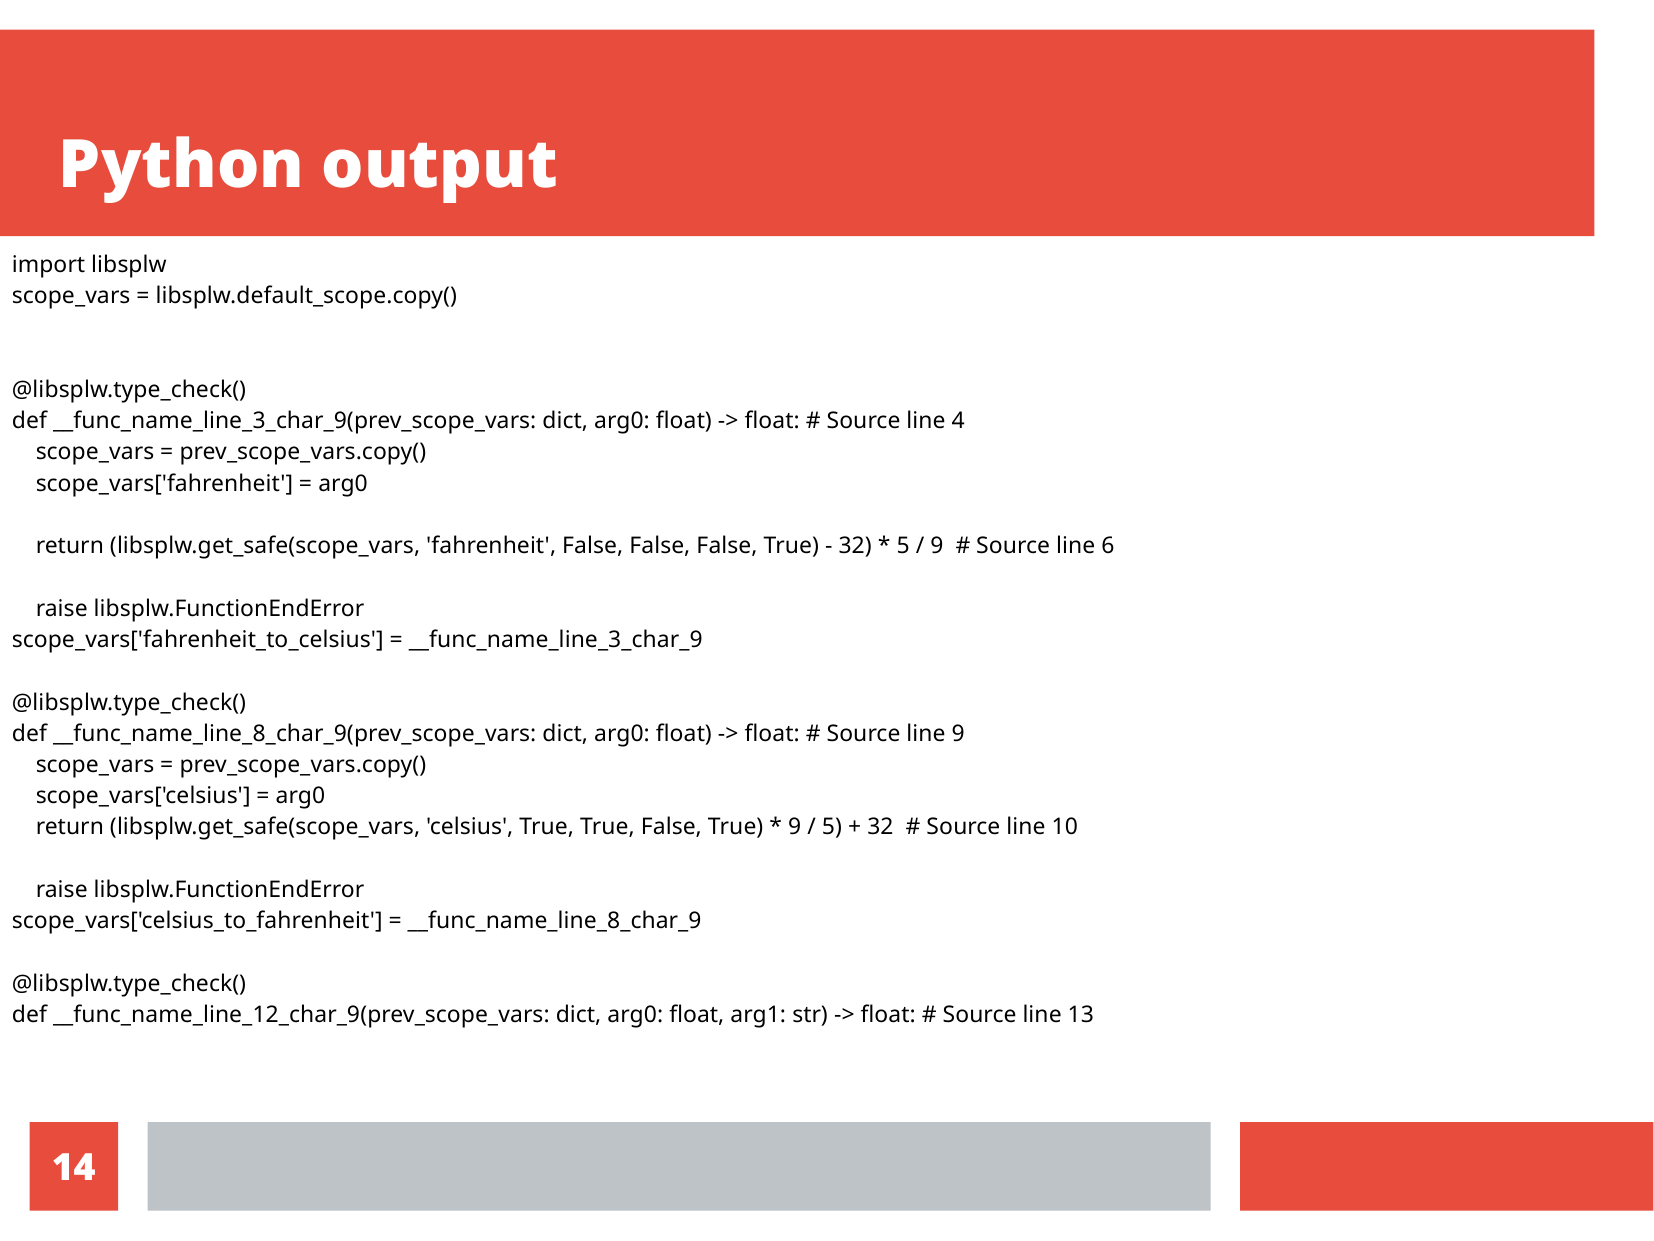

# Python output
import libsplw
scope_vars = libsplw.default_scope.copy()
@libsplw.type_check()
def __func_name_line_3_char_9(prev_scope_vars: dict, arg0: float) -> float: # Source line 4
 scope_vars = prev_scope_vars.copy()
 scope_vars['fahrenheit'] = arg0
 return (libsplw.get_safe(scope_vars, 'fahrenheit', False, False, False, True) - 32) * 5 / 9 # Source line 6
 raise libsplw.FunctionEndError
scope_vars['fahrenheit_to_celsius'] = __func_name_line_3_char_9
@libsplw.type_check()
def __func_name_line_8_char_9(prev_scope_vars: dict, arg0: float) -> float: # Source line 9
 scope_vars = prev_scope_vars.copy()
 scope_vars['celsius'] = arg0
 return (libsplw.get_safe(scope_vars, 'celsius', True, True, False, True) * 9 / 5) + 32 # Source line 10
 raise libsplw.FunctionEndError
scope_vars['celsius_to_fahrenheit'] = __func_name_line_8_char_9
@libsplw.type_check()
def __func_name_line_12_char_9(prev_scope_vars: dict, arg0: float, arg1: str) -> float: # Source line 13
14